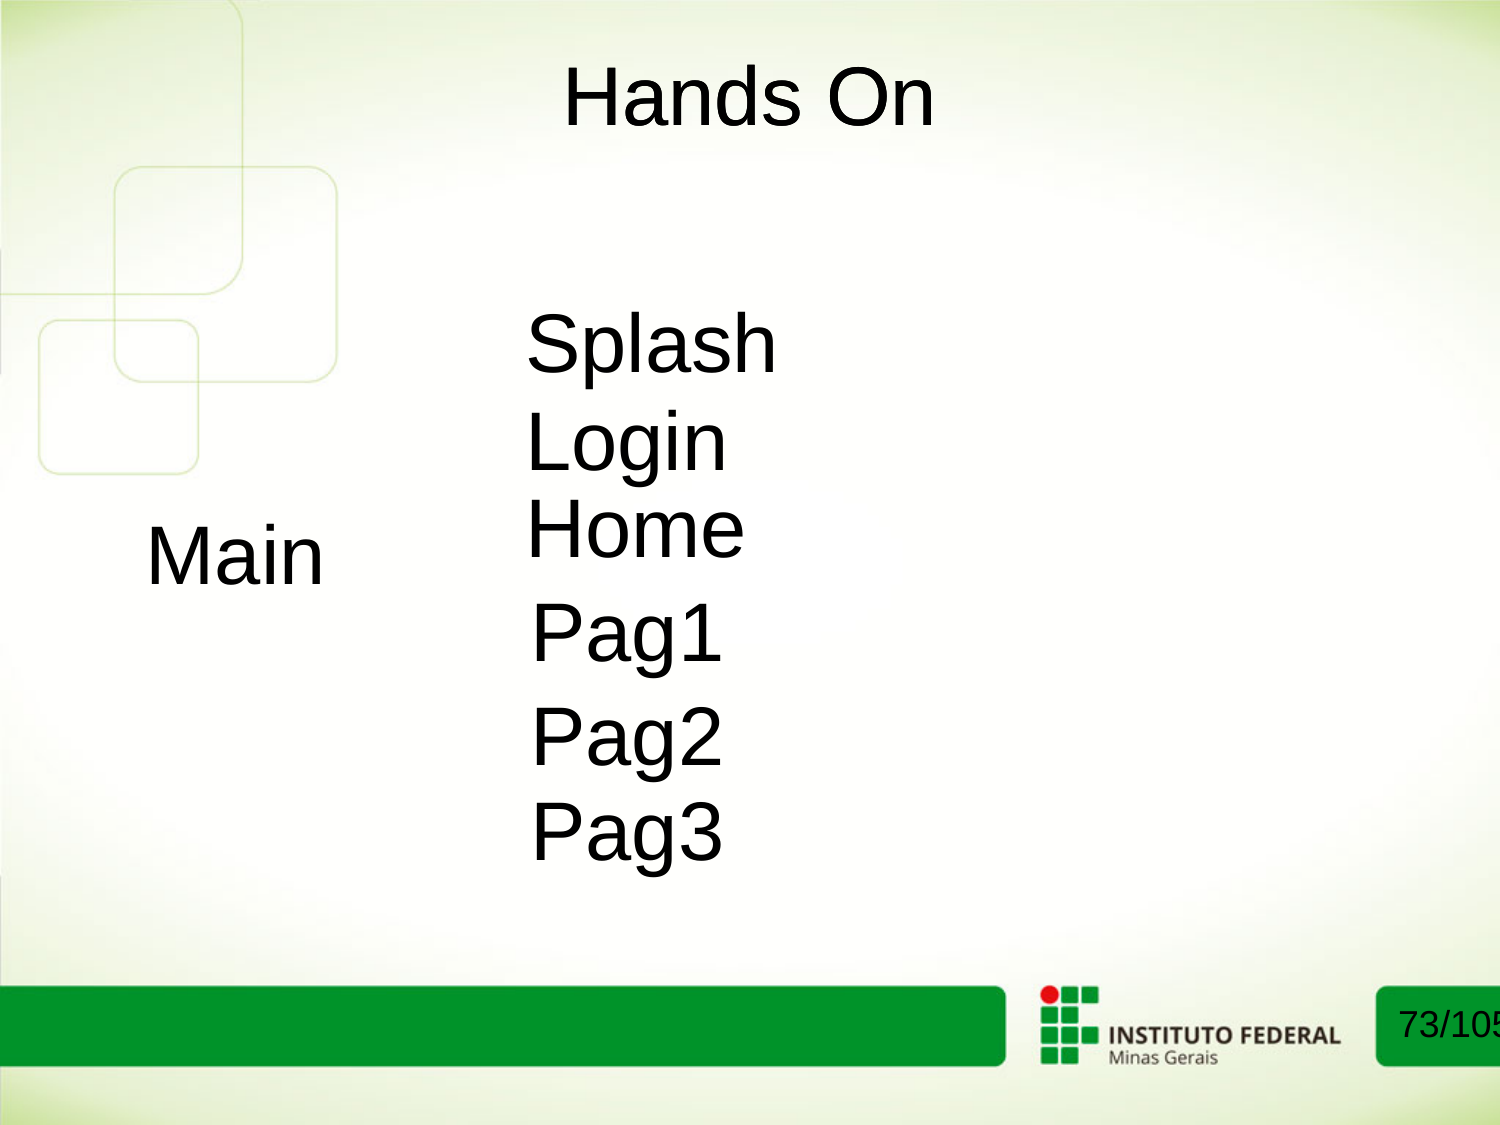

Hands On
Hands On
Splash
Login
Main
Home
Pag1
Pag2
Pag3